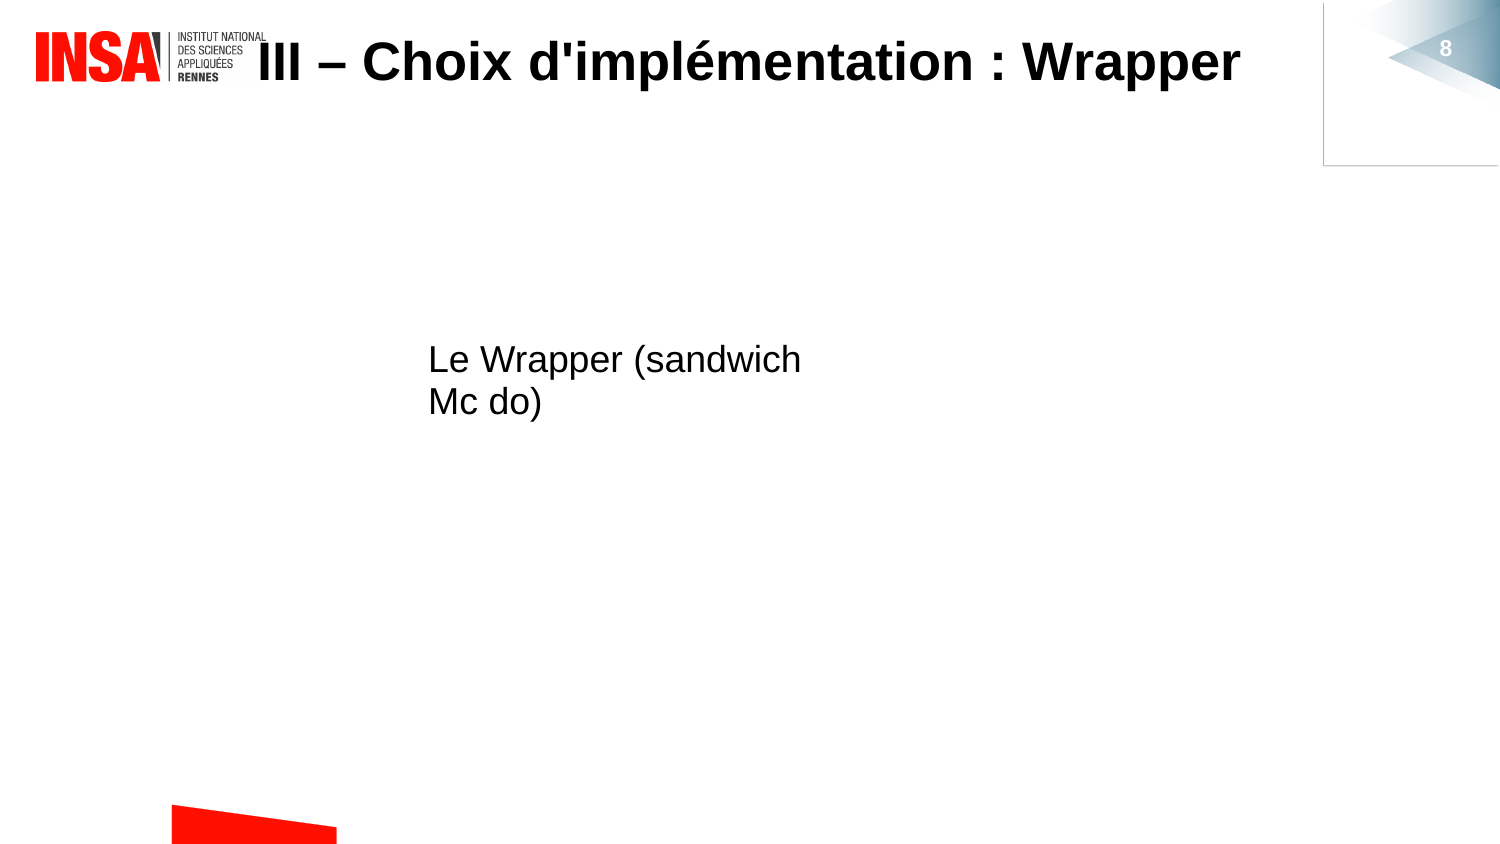

III – Choix d'implémentation : Wrapper
Le Wrapper (sandwich Mc do)